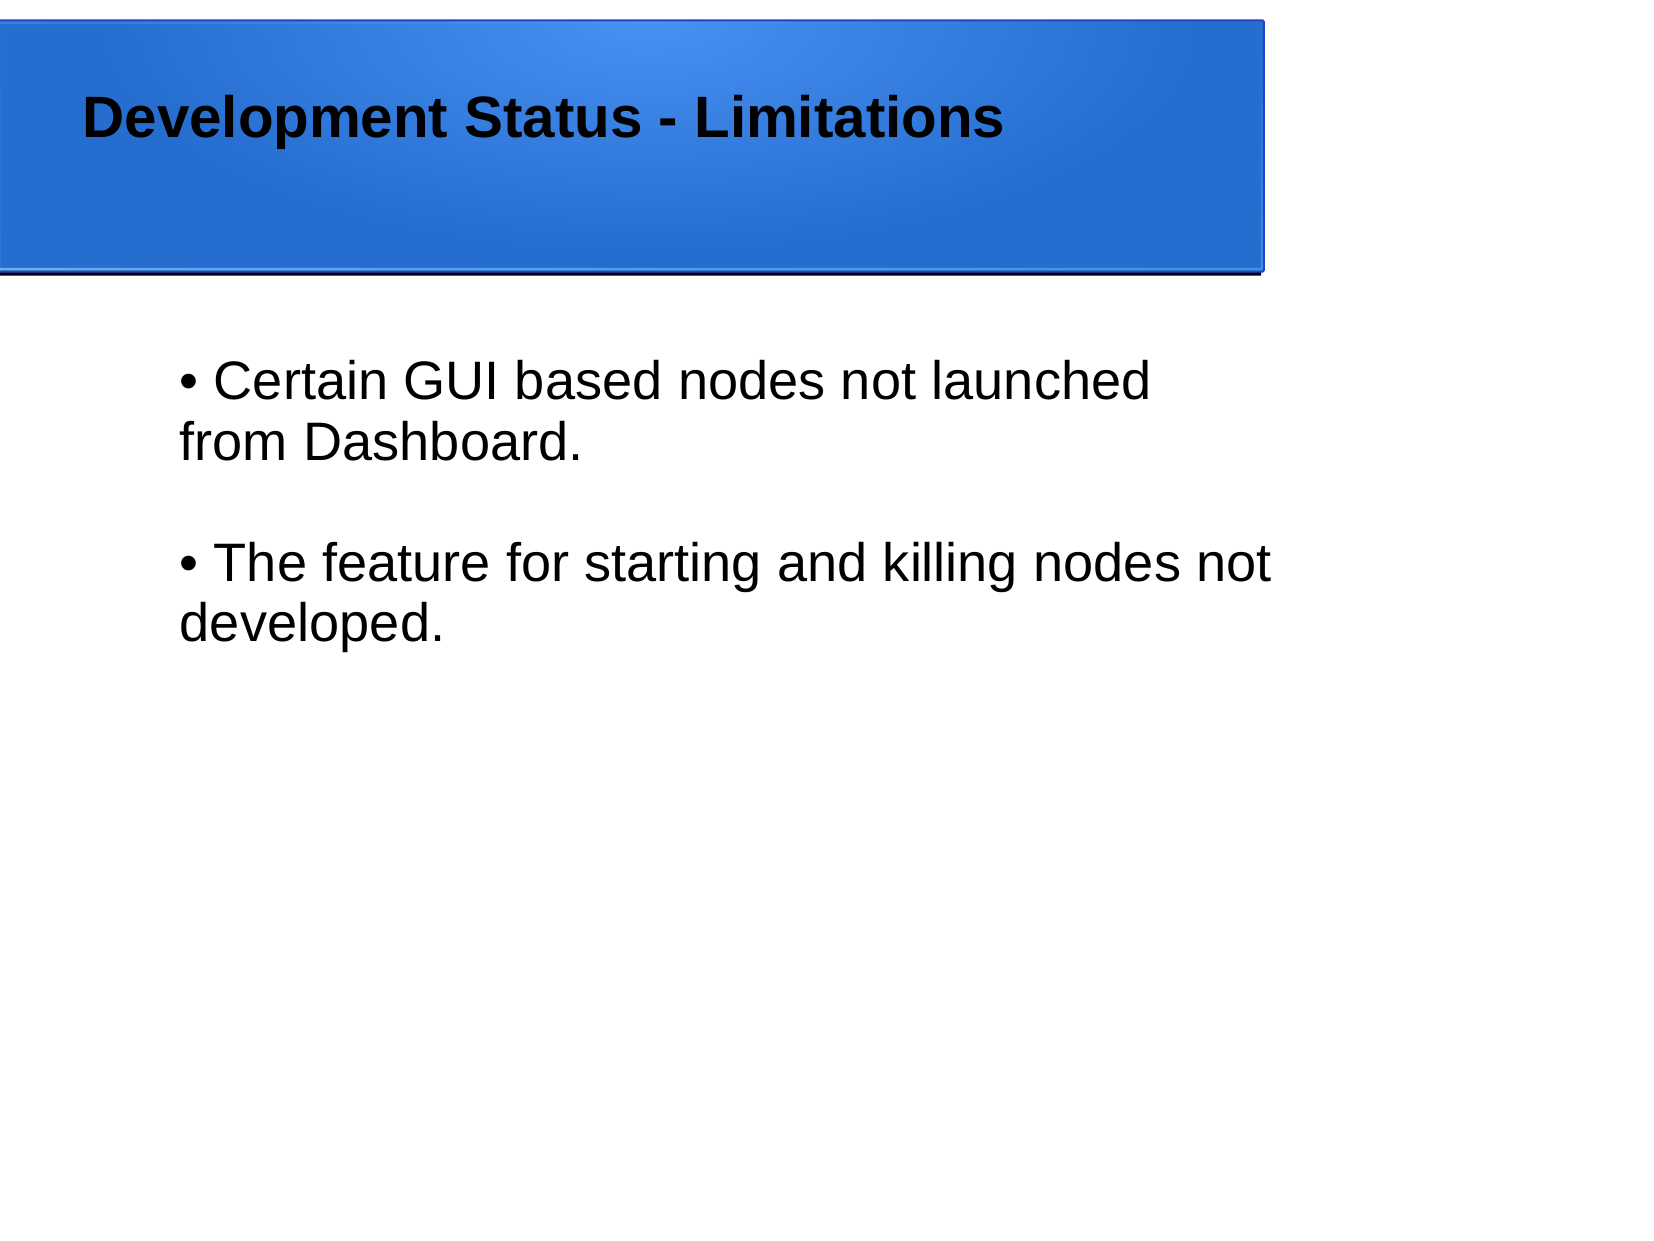

# Development Status - Limitations
• Certain GUI based nodes not launched from Dashboard.
• The feature for starting and killing nodes not developed.